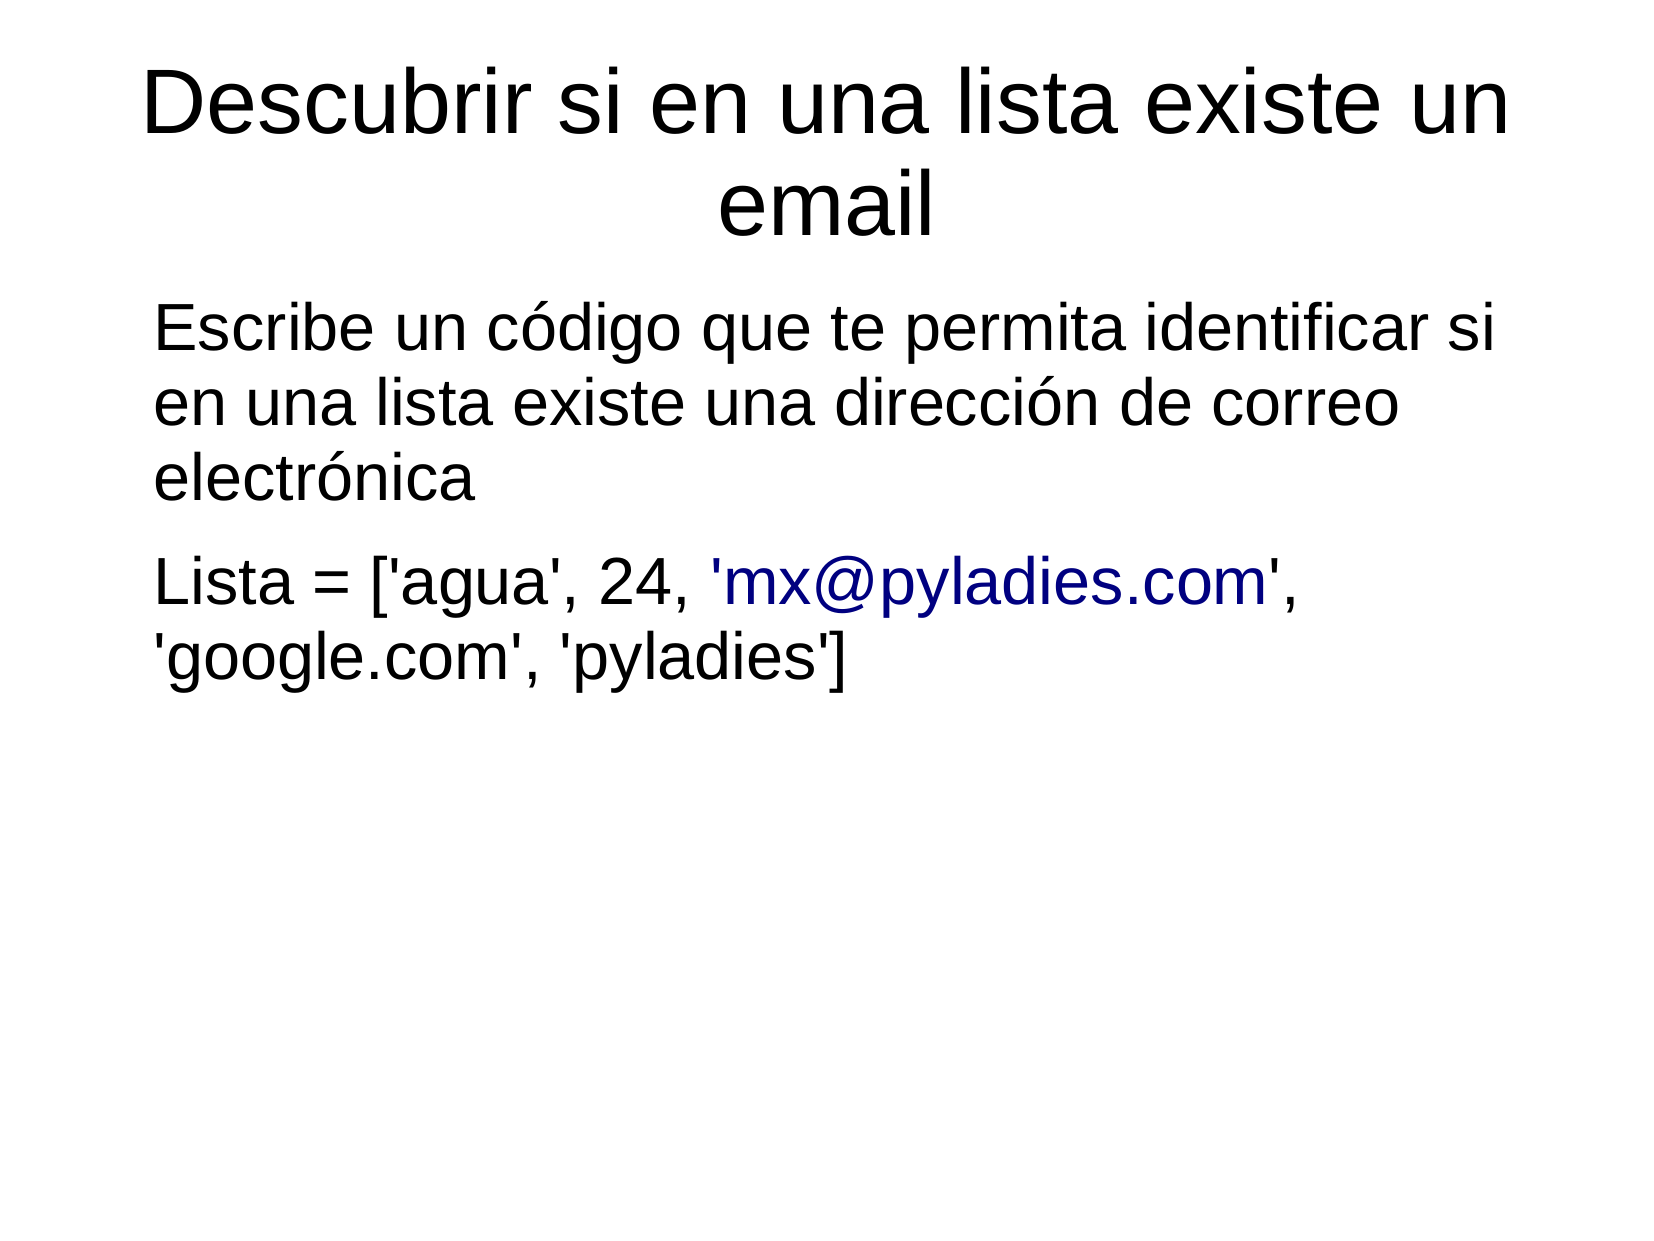

# Descubrir si en una lista existe un email
Escribe un código que te permita identificar si en una lista existe una dirección de correo electrónica
Lista = ['agua', 24, 'mx@pyladies.com', 'google.com', 'pyladies']